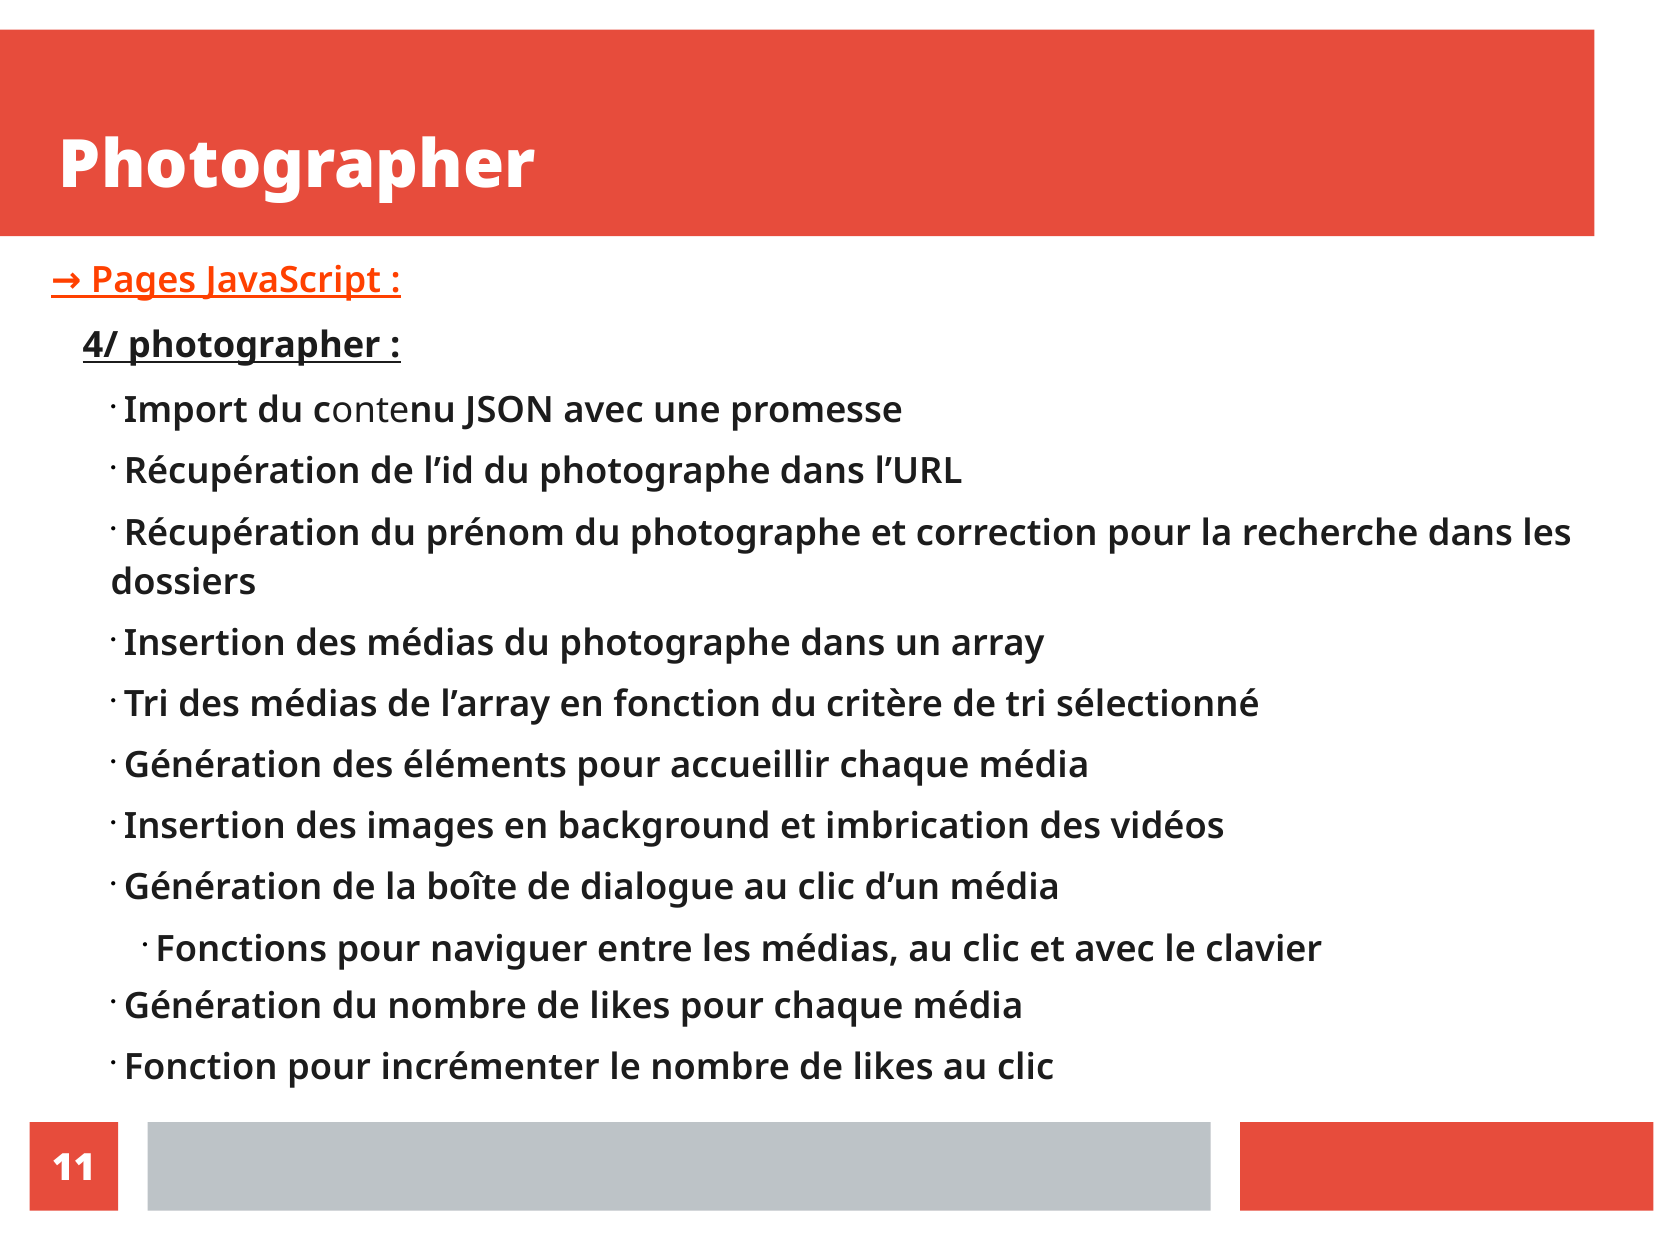

# Photographer
→ Pages JavaScript :
4/ photographer :
 Import du contenu JSON avec une promesse
 Récupération de l’id du photographe dans l’URL
 Récupération du prénom du photographe et correction pour la recherche dans les dossiers
 Insertion des médias du photographe dans un array
 Tri des médias de l’array en fonction du critère de tri sélectionné
 Génération des éléments pour accueillir chaque média
 Insertion des images en background et imbrication des vidéos
 Génération de la boîte de dialogue au clic d’un média
 Fonctions pour naviguer entre les médias, au clic et avec le clavier
 Génération du nombre de likes pour chaque média
 Fonction pour incrémenter le nombre de likes au clic
11